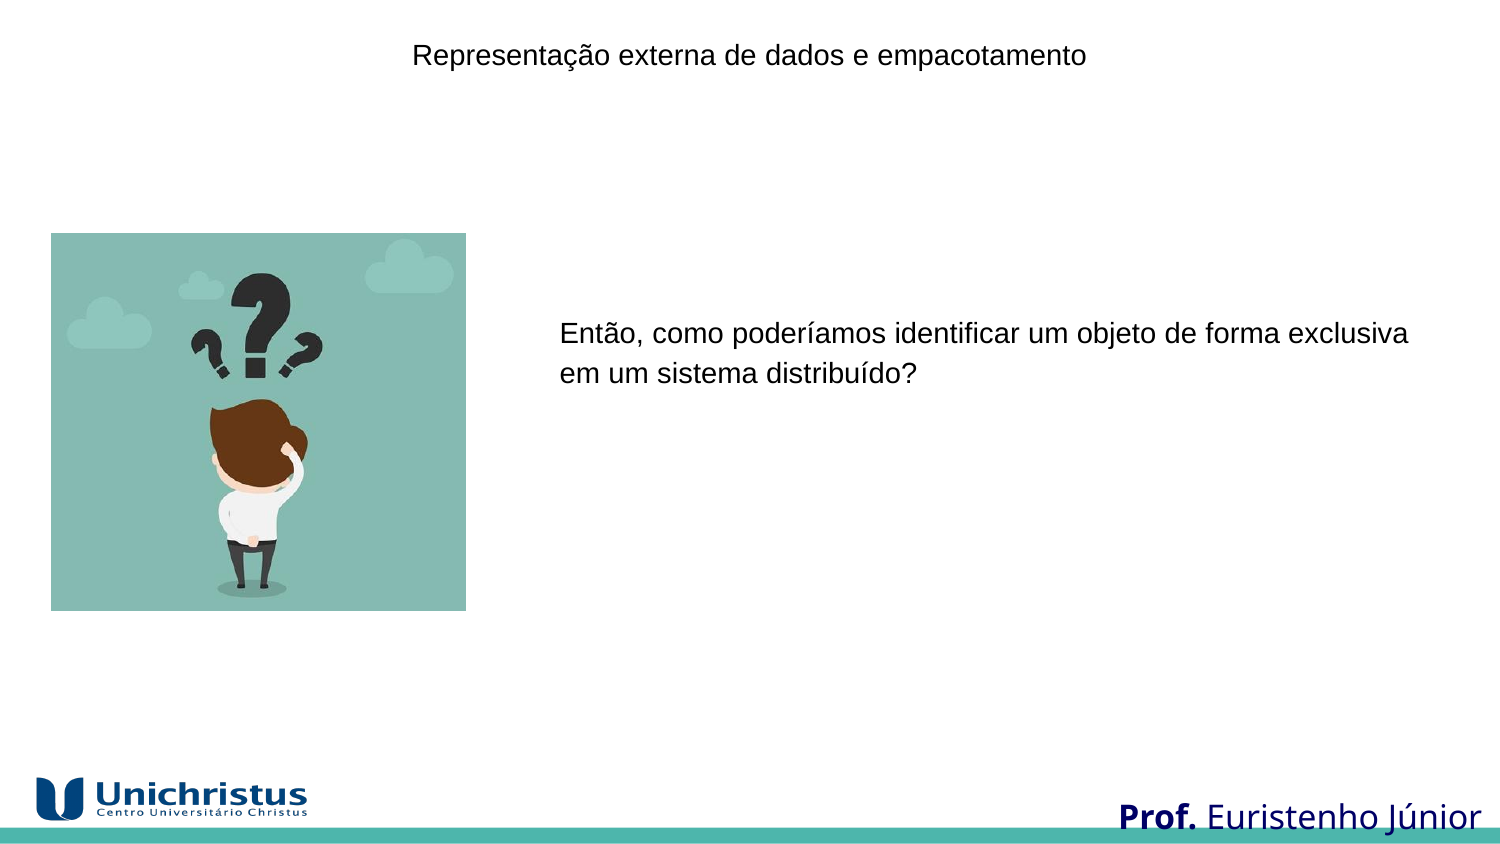

# Representação externa de dados e empacotamento
Então, como poderíamos identificar um objeto de forma exclusiva em um sistema distribuído?